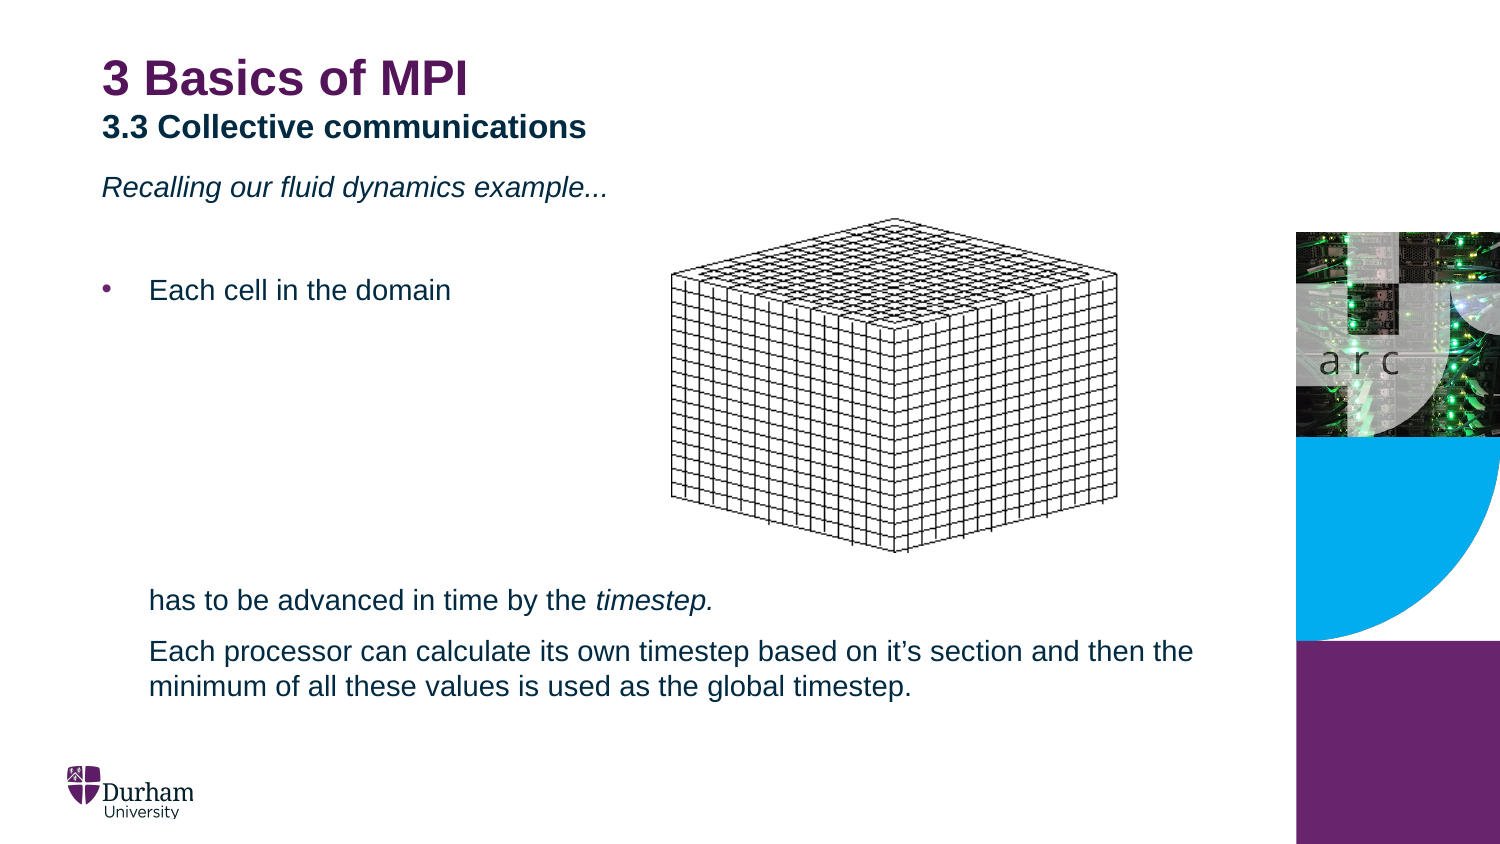

# 3 Basics of MPI 3.3 Collective communications
Recalling our fluid dynamics example...
Each cell in the domain
has to be advanced in time by the timestep.
Each processor can calculate its own timestep based on it’s section and then the minimum of all these values is used as the global timestep.